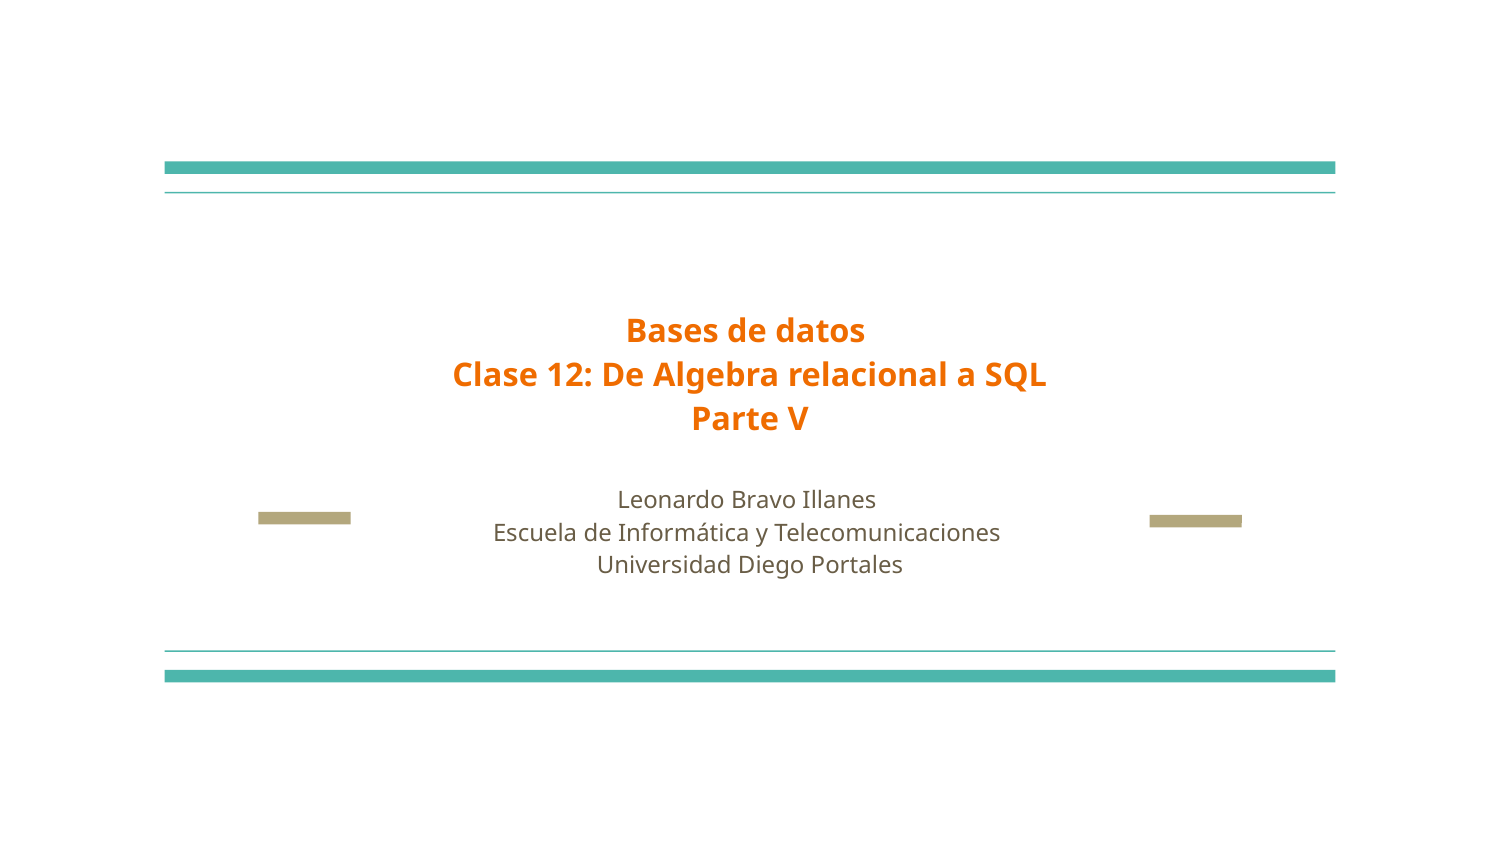

# Bases de datos Clase 12: De Algebra relacional a SQL Parte V
Leonardo Bravo Illanes
Escuela de Informática y Telecomunicaciones
Universidad Diego Portales